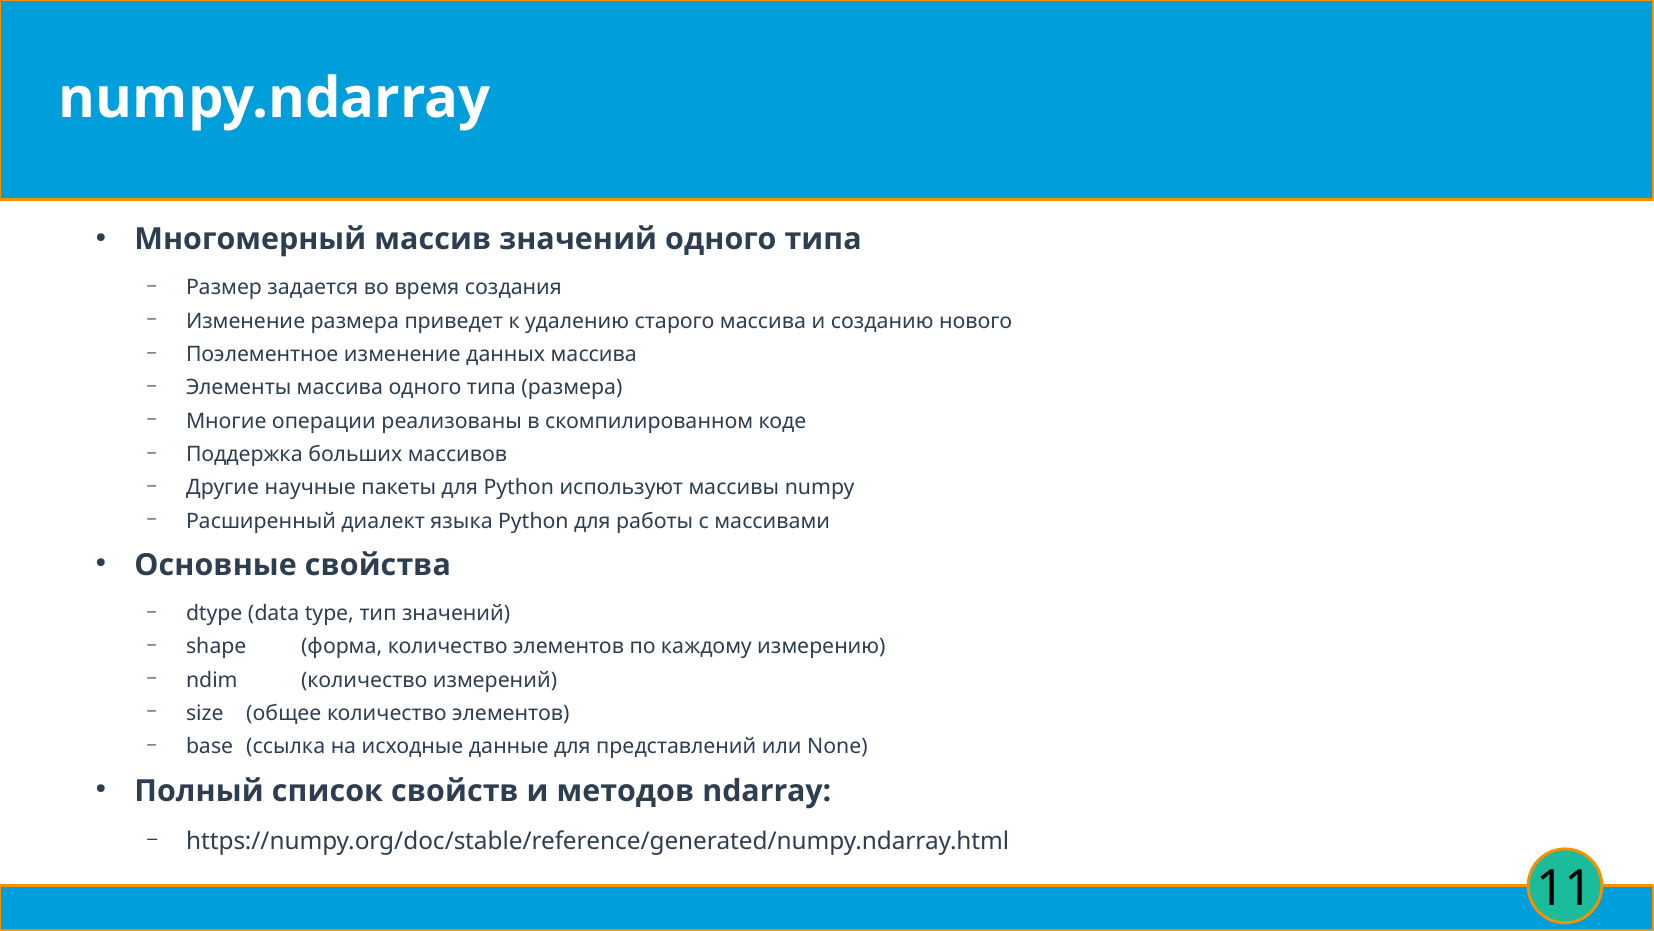

# numpy.ndarray
Многомерный массив значений одного типа
Размер задается во время создания
Изменение размера приведет к удалению старого массива и созданию нового
Поэлементное изменение данных массива
Элементы массива одного типа (размера)
Многие операции реализованы в скомпилированном коде
Поддержка больших массивов
Другие научные пакеты для Python используют массивы numpy
Расширенный диалект языка Python для работы с массивами
Основные свойства
dtype (data type, тип значений)
shape				 (форма, количество элементов по каждому измерению)
ndim 												 (количество измерений)
size 		 (общее количество элементов)
base		 (ссылка на исходные данные для представлений или None)
Полный список свойств и методов ndarray:
https://numpy.org/doc/stable/reference/generated/numpy.ndarray.html